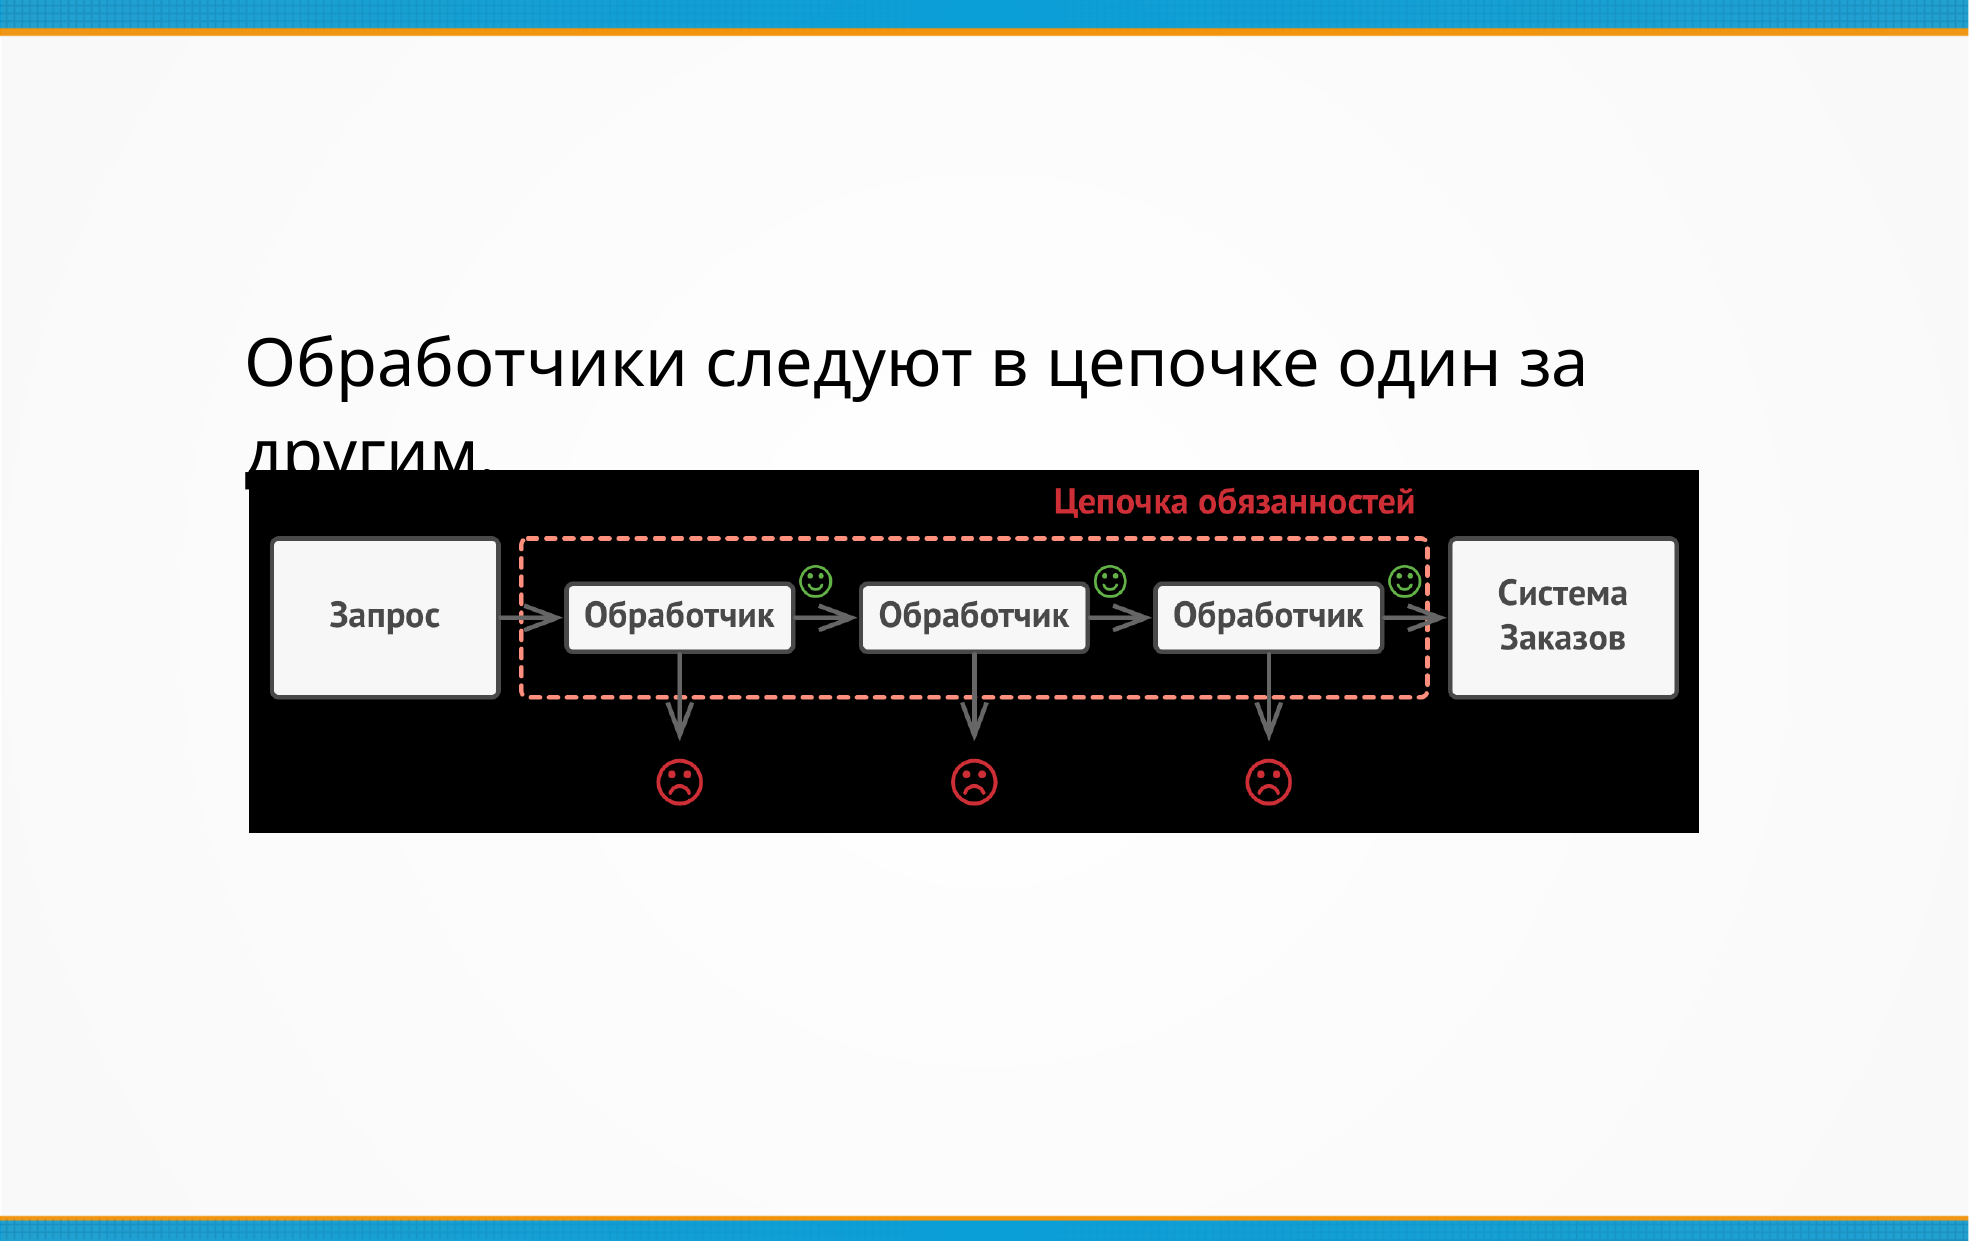

# Обработчики следуют в цепочке один за другим.